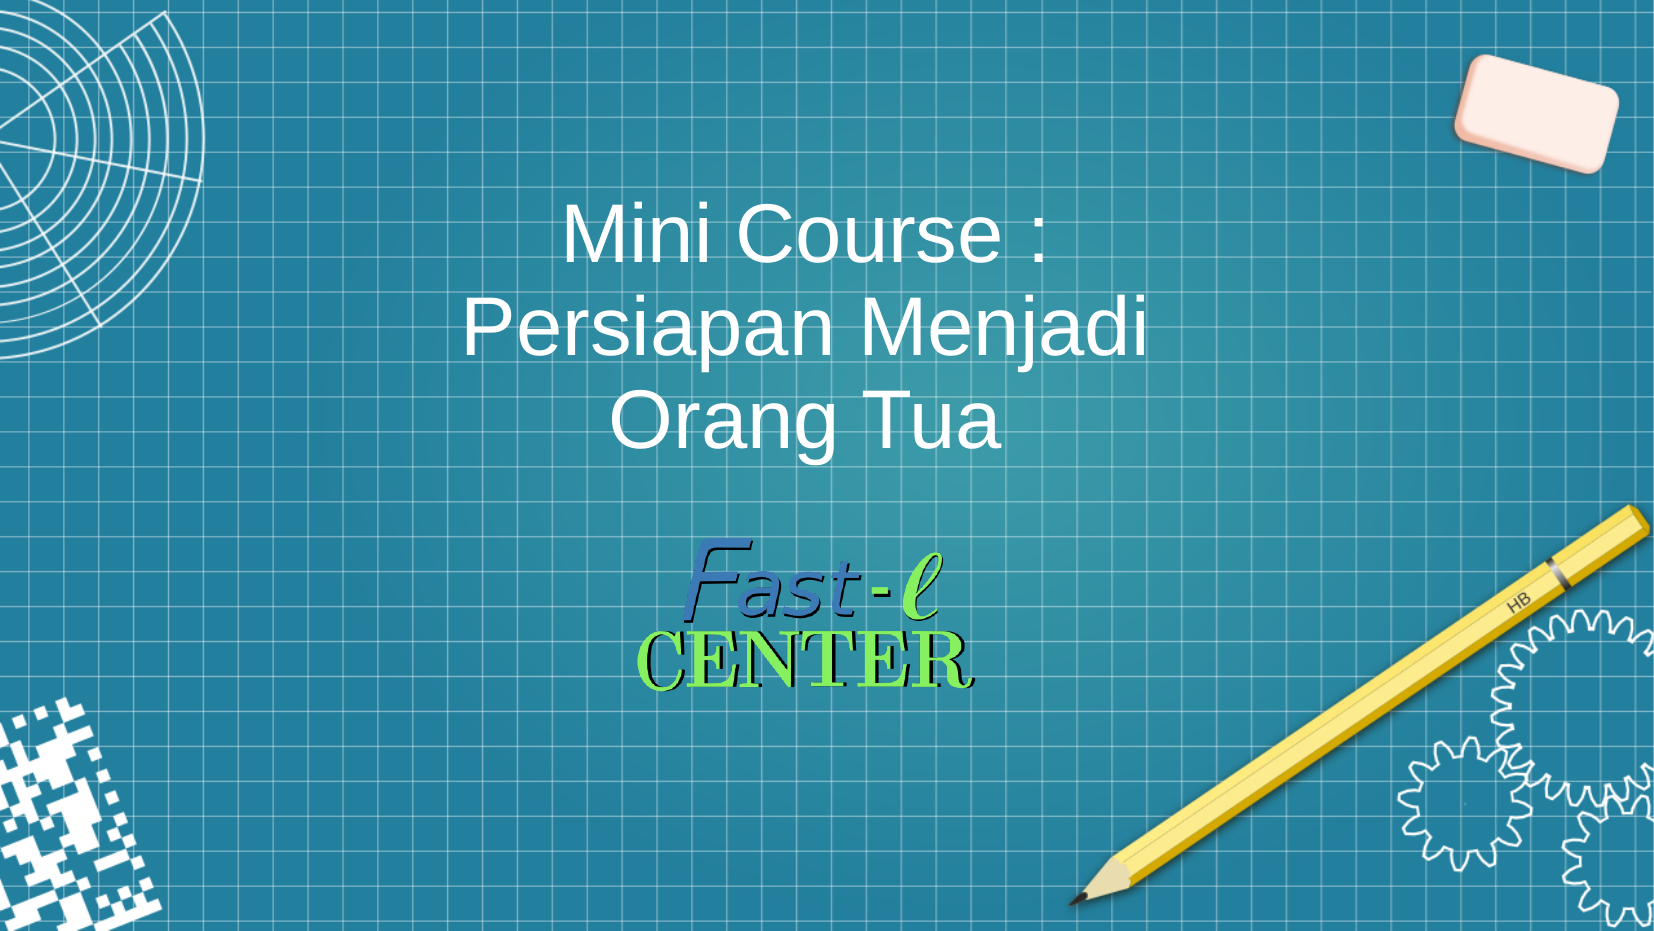

# Mini Course : Persiapan Menjadi Orang Tua